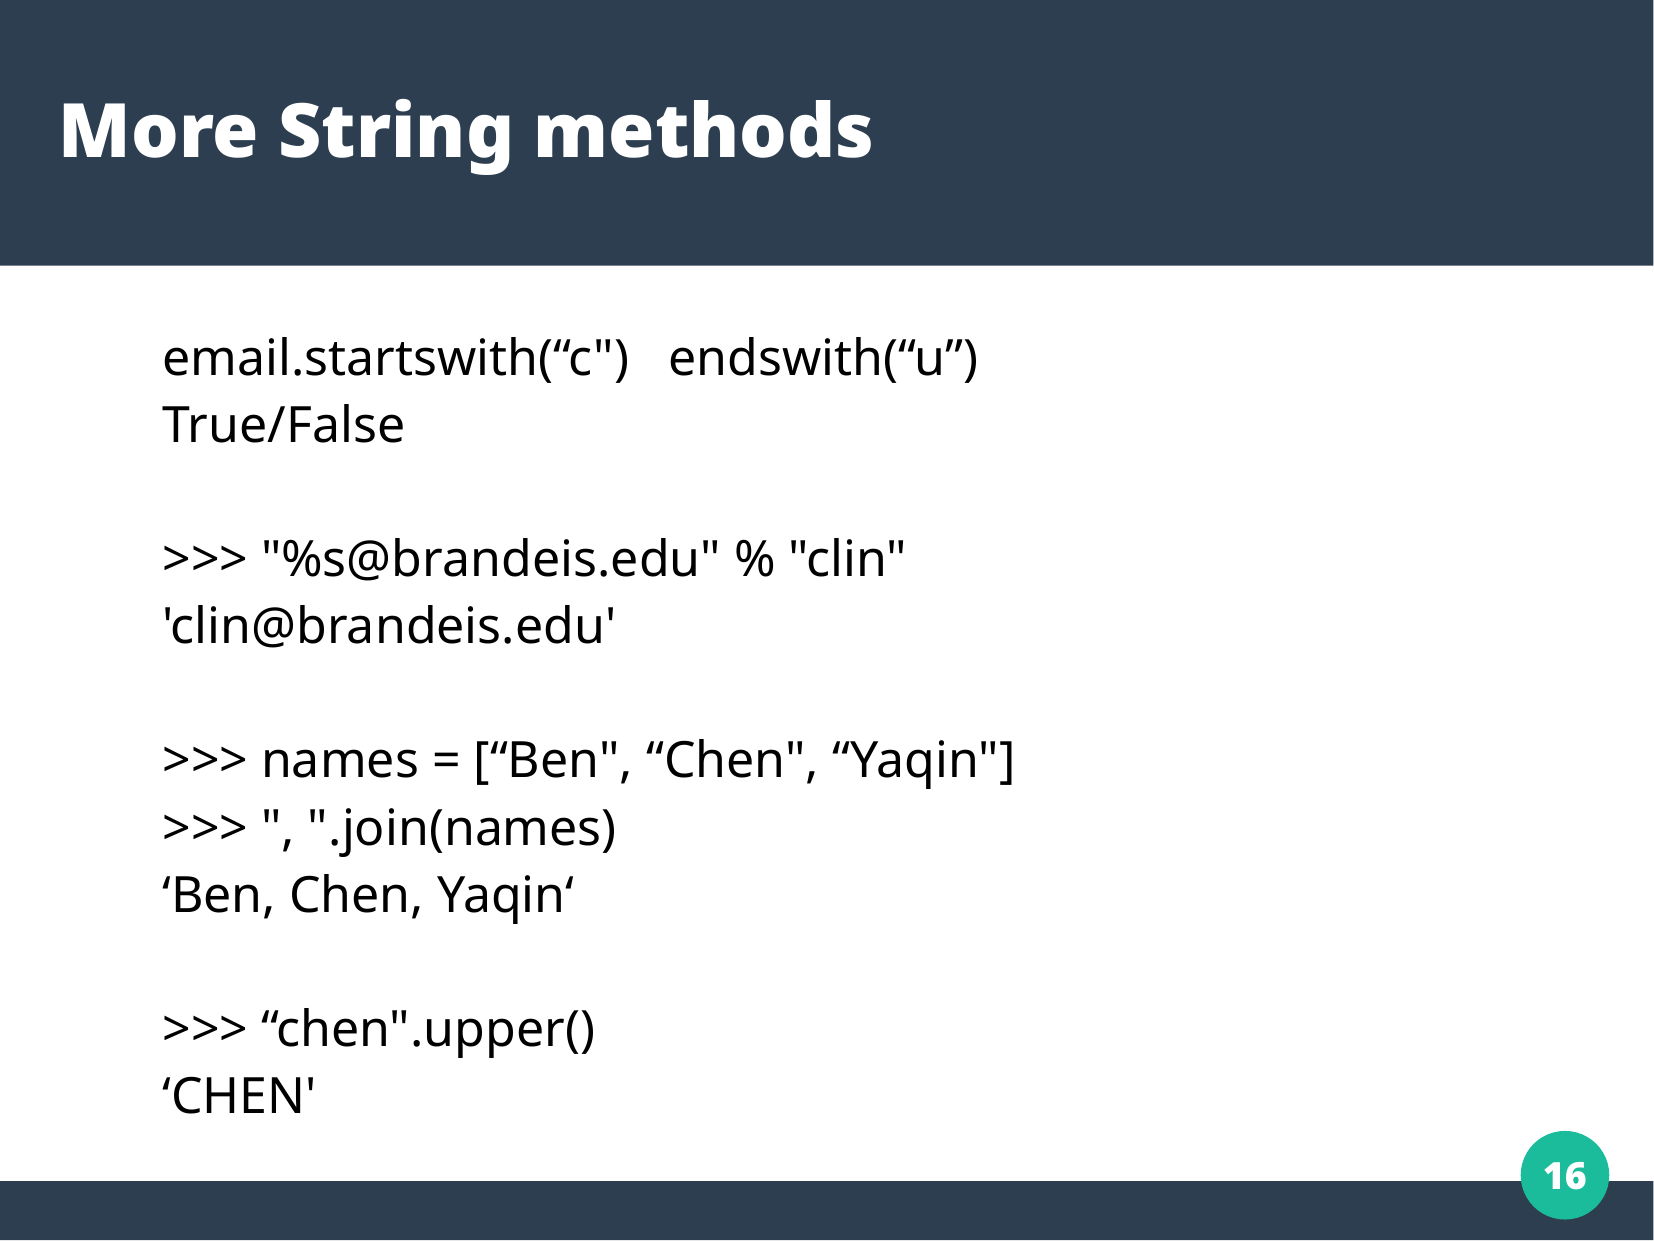

# More String methods
email.startswith(“c") endswith(“u”)
True/False
>>> "%s@brandeis.edu" % "clin"
'clin@brandeis.edu'
>>> names = [“Ben", “Chen", “Yaqin"]
>>> ", ".join(names)
‘Ben, Chen, Yaqin‘
>>> “chen".upper()
‘CHEN'
16